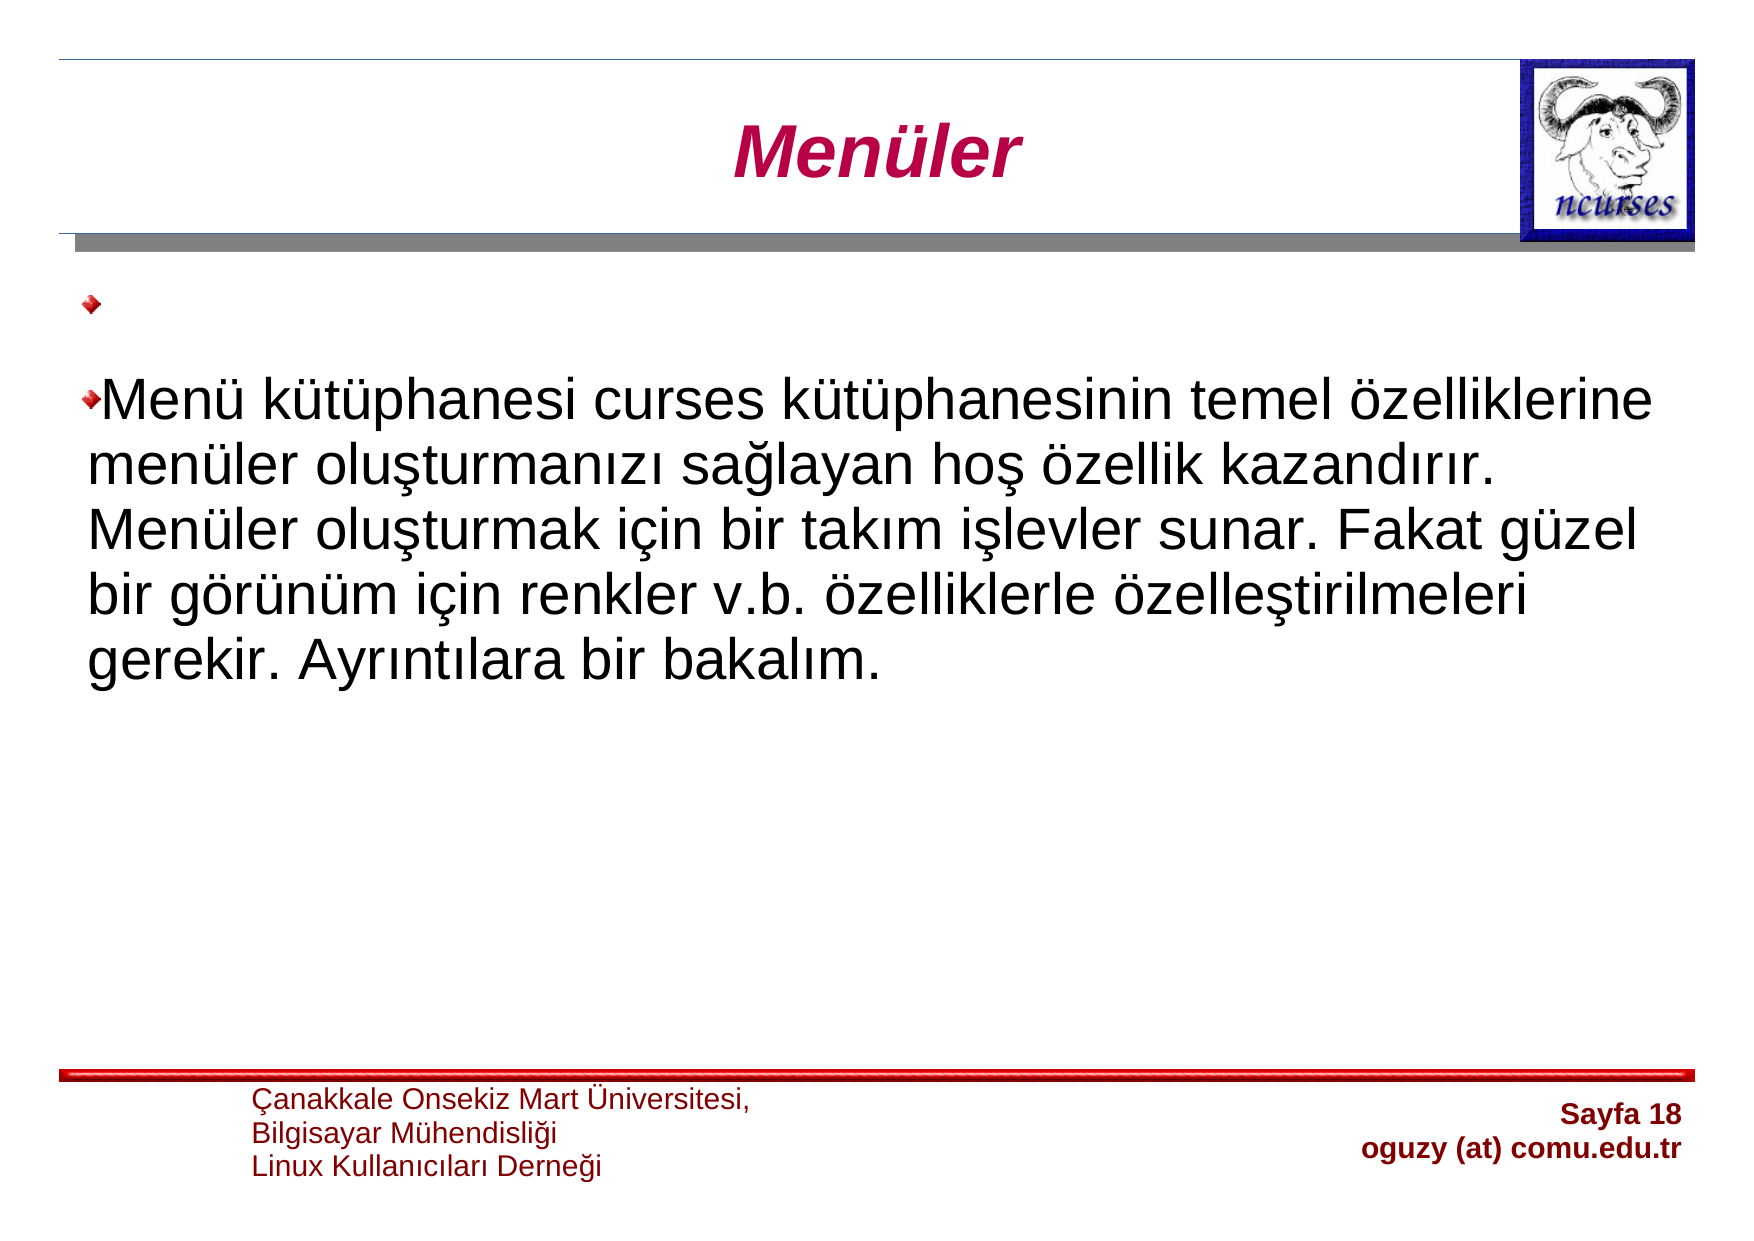

# Menüler
Menü kütüphanesi curses kütüphanesinin temel özelliklerine menüler oluşturmanızı sağlayan hoş özellik kazandırır. Menüler oluşturmak için bir takım işlevler sunar. Fakat güzel bir görünüm için renkler v.b. özelliklerle özelleştirilmeleri gerekir. Ayrıntılara bir bakalım.